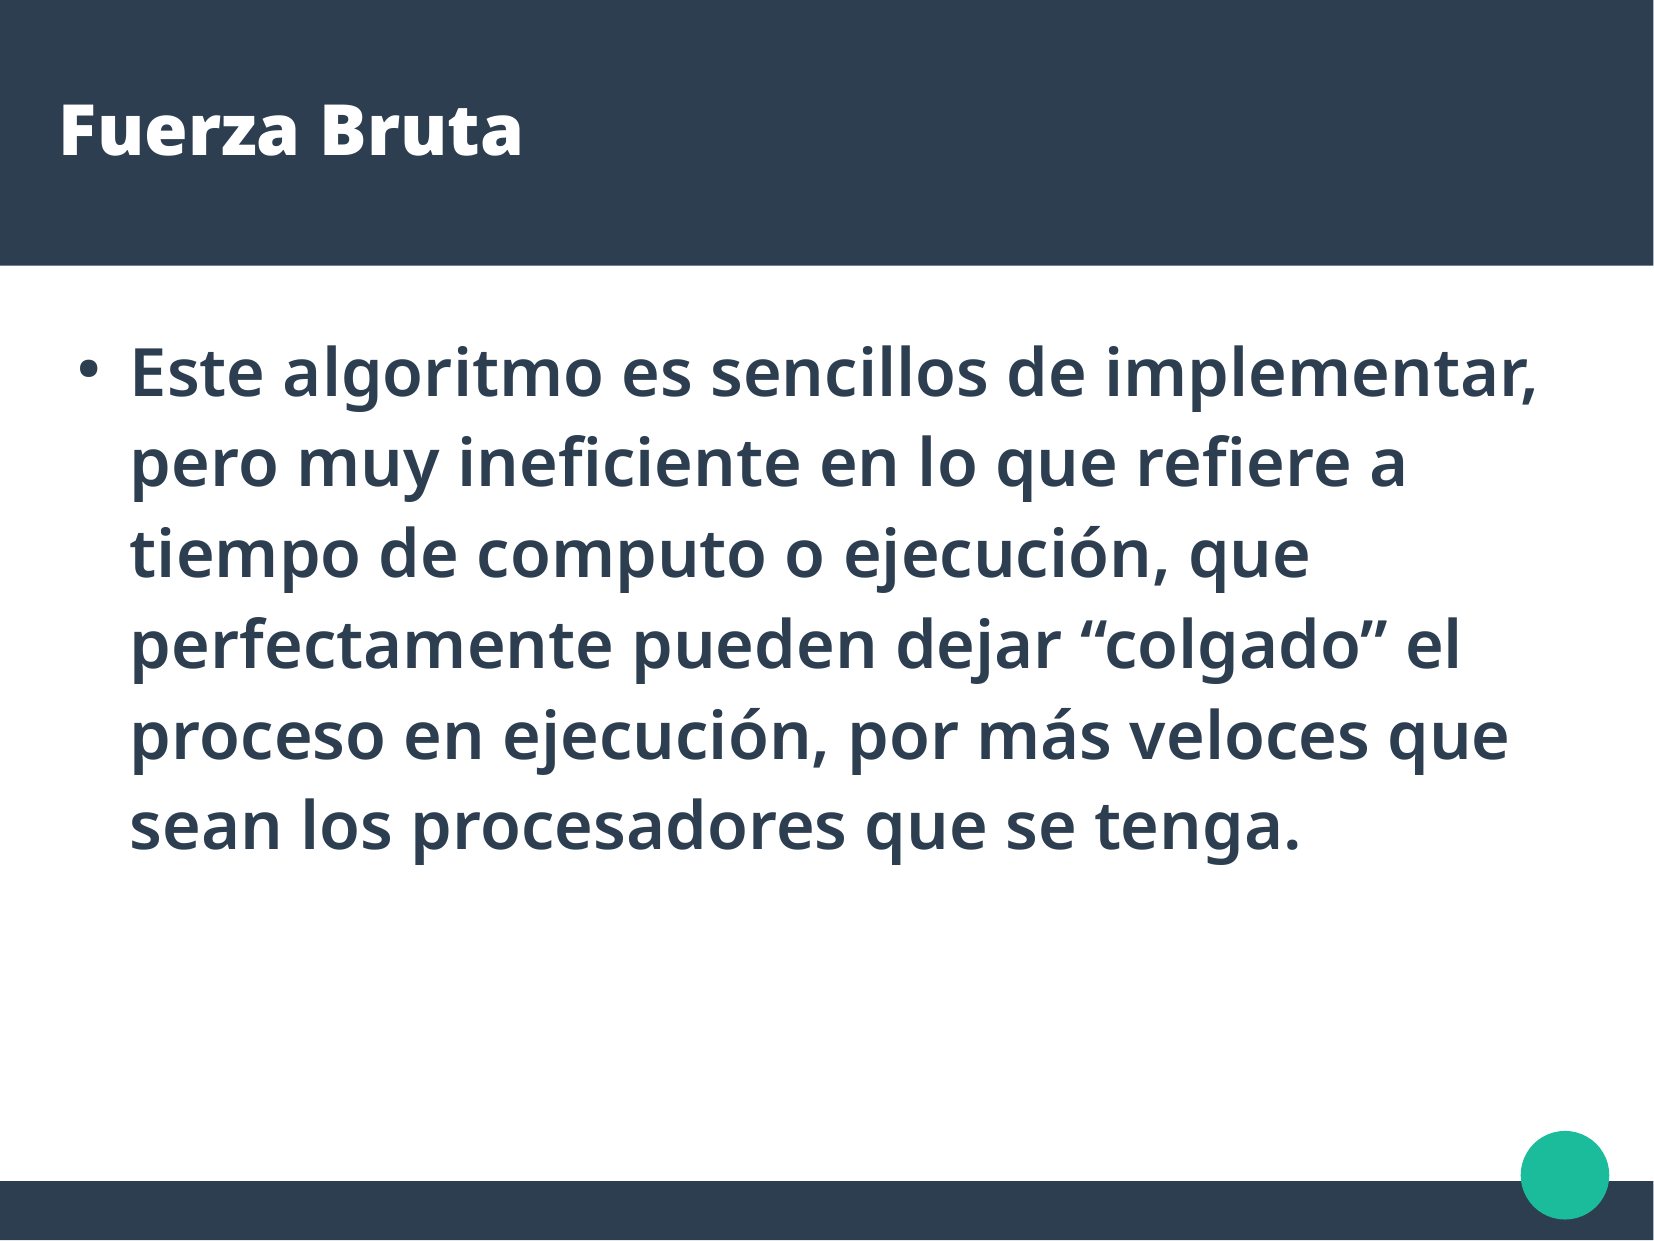

# Fuerza Bruta
Este algoritmo es sencillos de implementar, pero muy ineficiente en lo que refiere a tiempo de computo o ejecución, que perfectamente pueden dejar “colgado” el proceso en ejecución, por más veloces que sean los procesadores que se tenga.